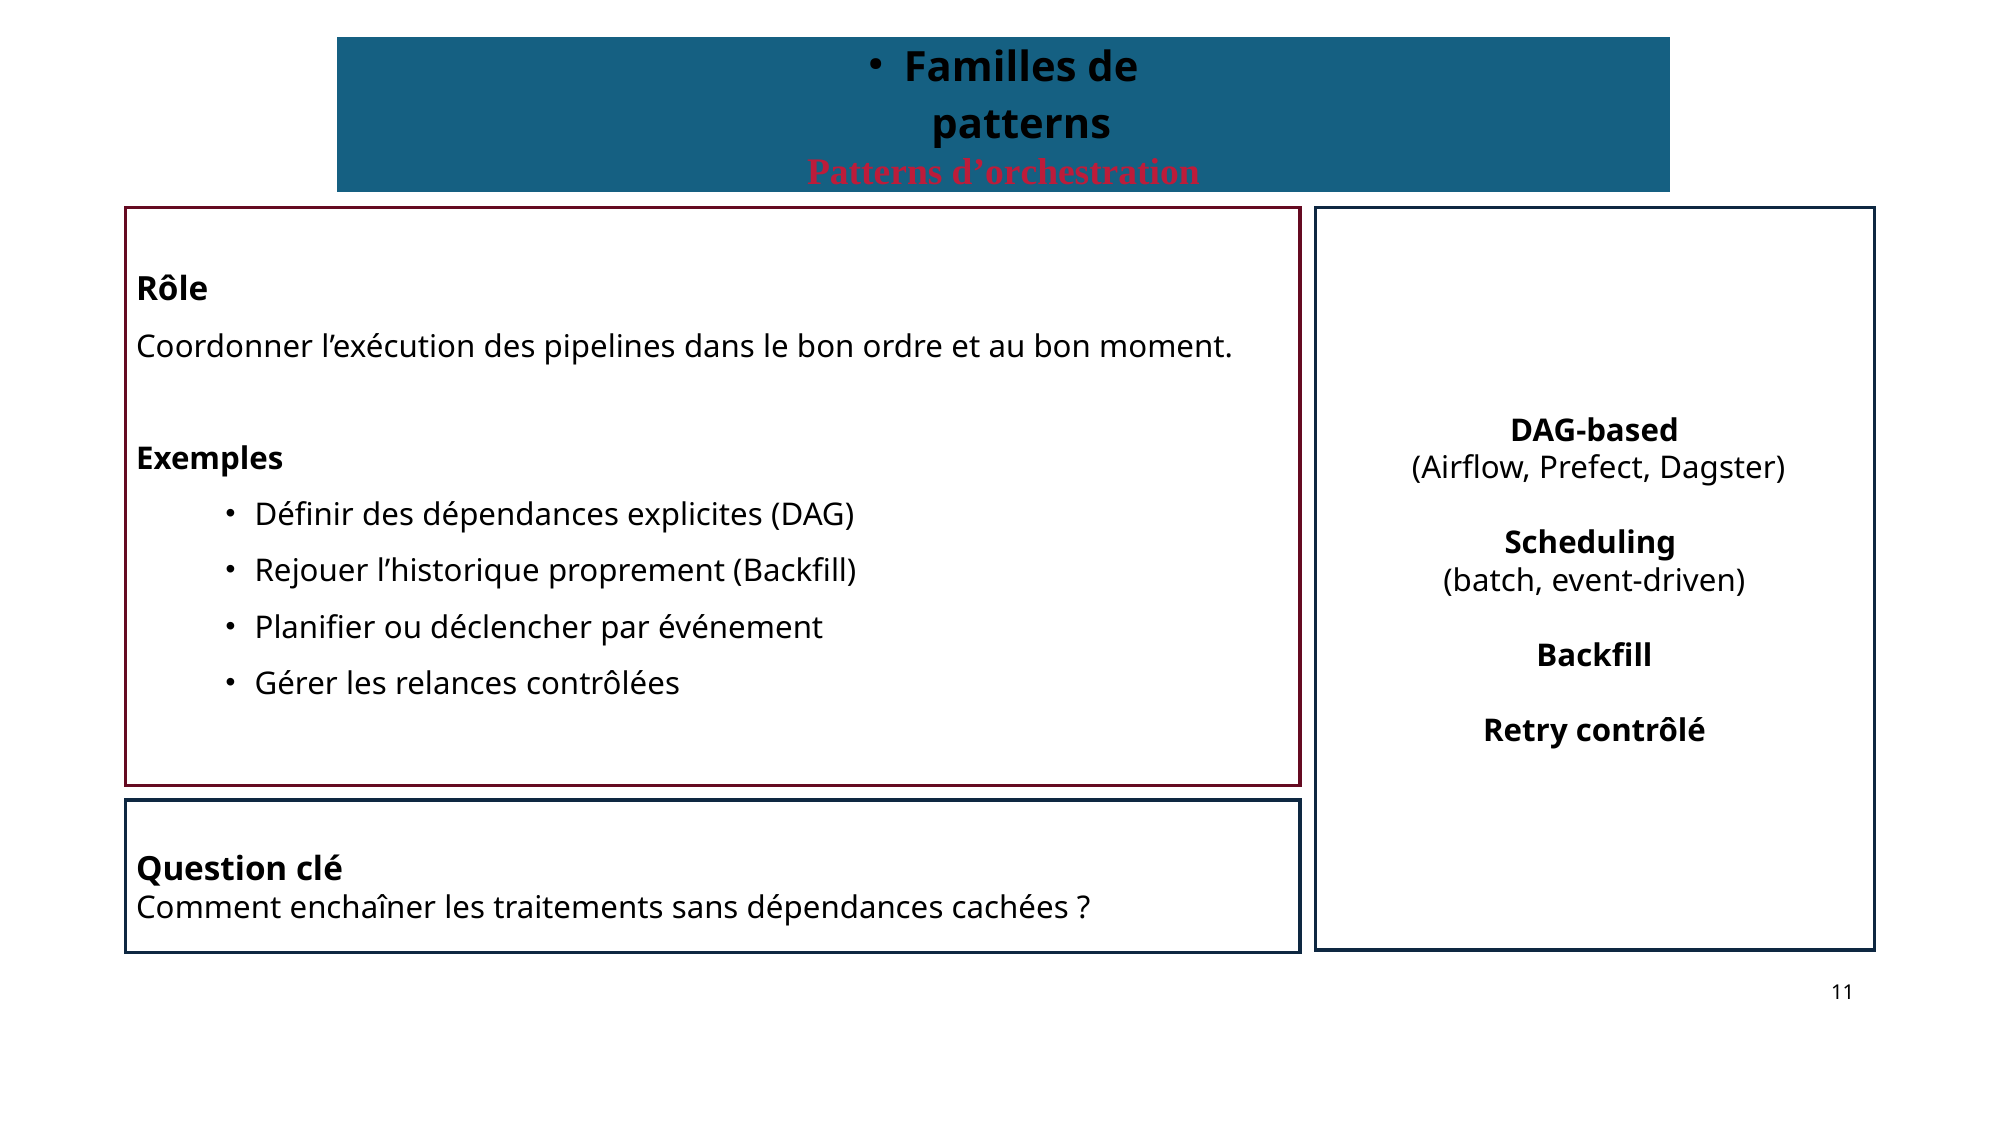

| | Familles de patterns | |
| --- | --- | --- |
| Patterns d’orchestration | | |
#
Rôle
Coordonner l’exécution des pipelines dans le bon ordre et au bon moment.
Exemples
Définir des dépendances explicites (DAG)
Rejouer l’historique proprement (Backfill)
Planifier ou déclencher par événement
Gérer les relances contrôlées
DAG-based
 (Airflow, Prefect, Dagster)
Scheduling
(batch, event-driven)
Backfill
Retry contrôlé
Question clé
Comment enchaîner les traitements sans dépendances cachées ?